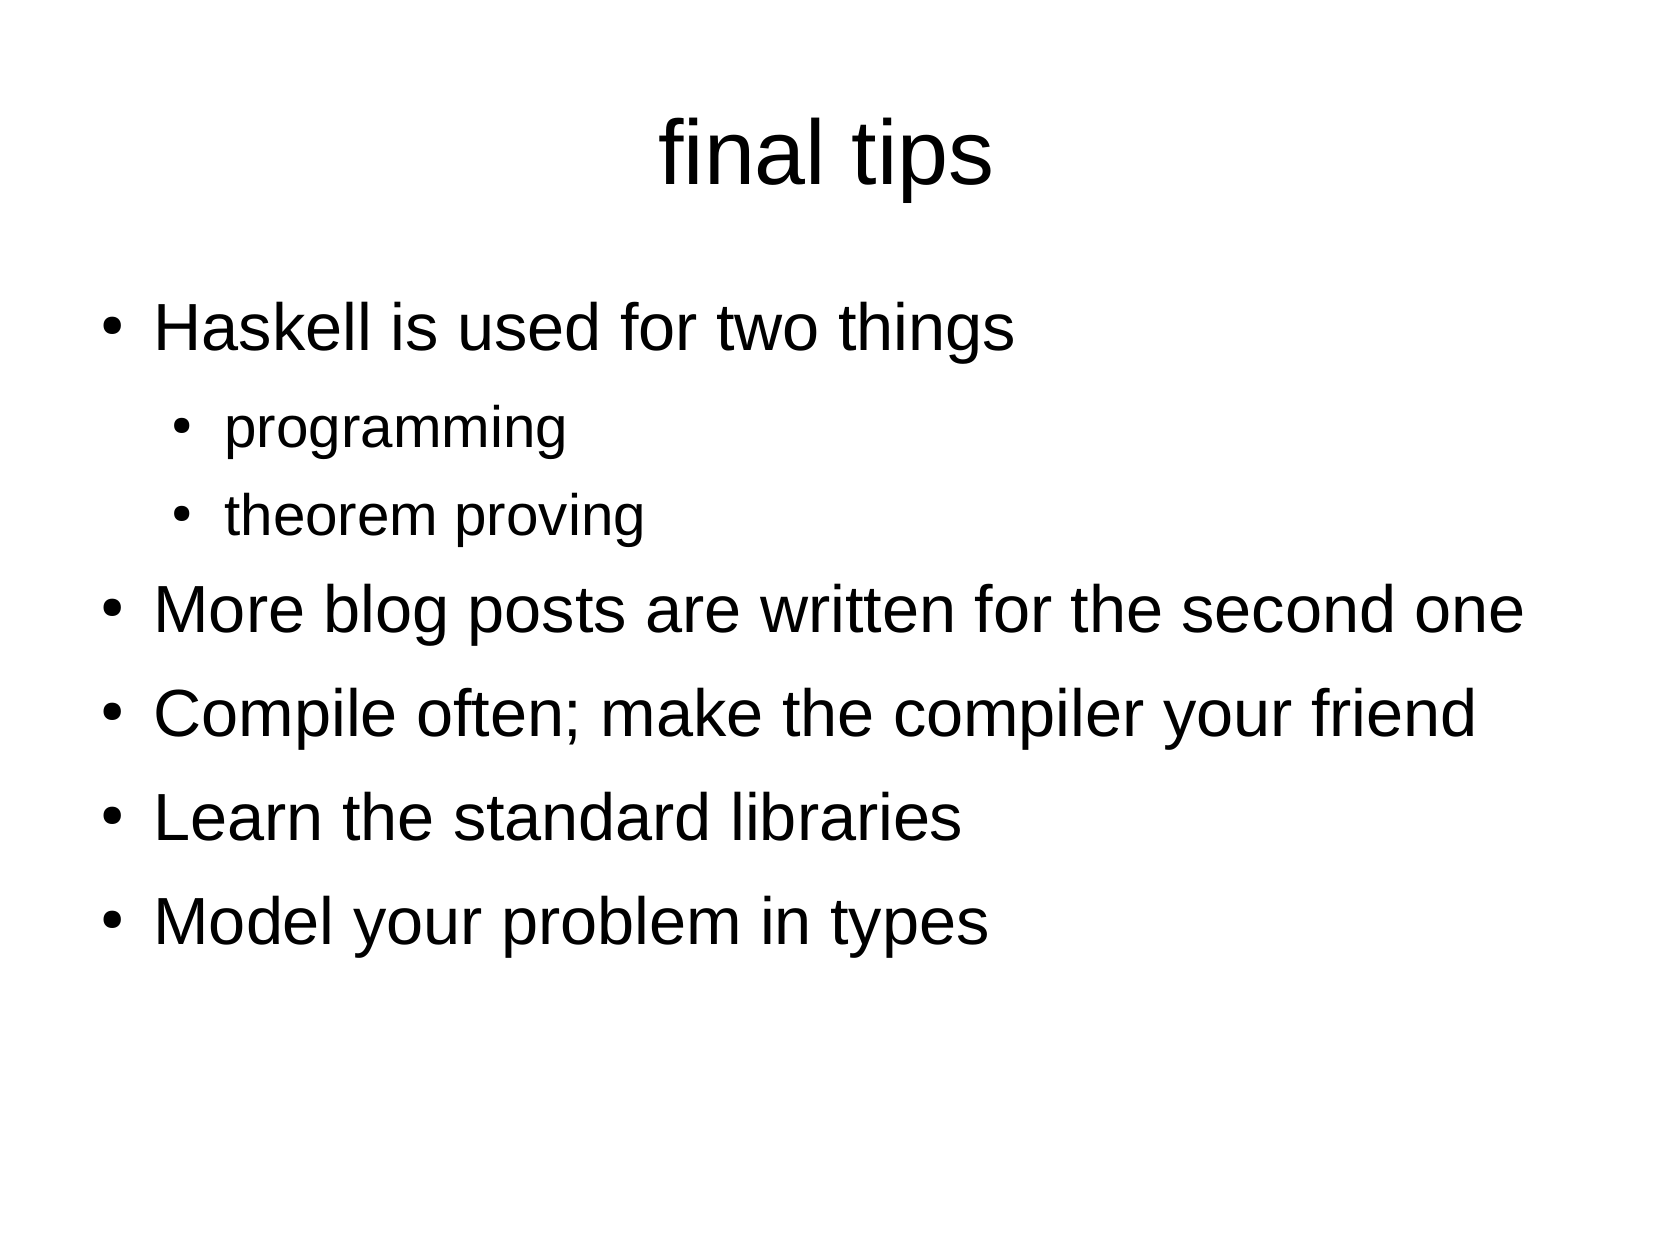

# final tips
Haskell is used for two things
programming
theorem proving
More blog posts are written for the second one
Compile often; make the compiler your friend
Learn the standard libraries
Model your problem in types